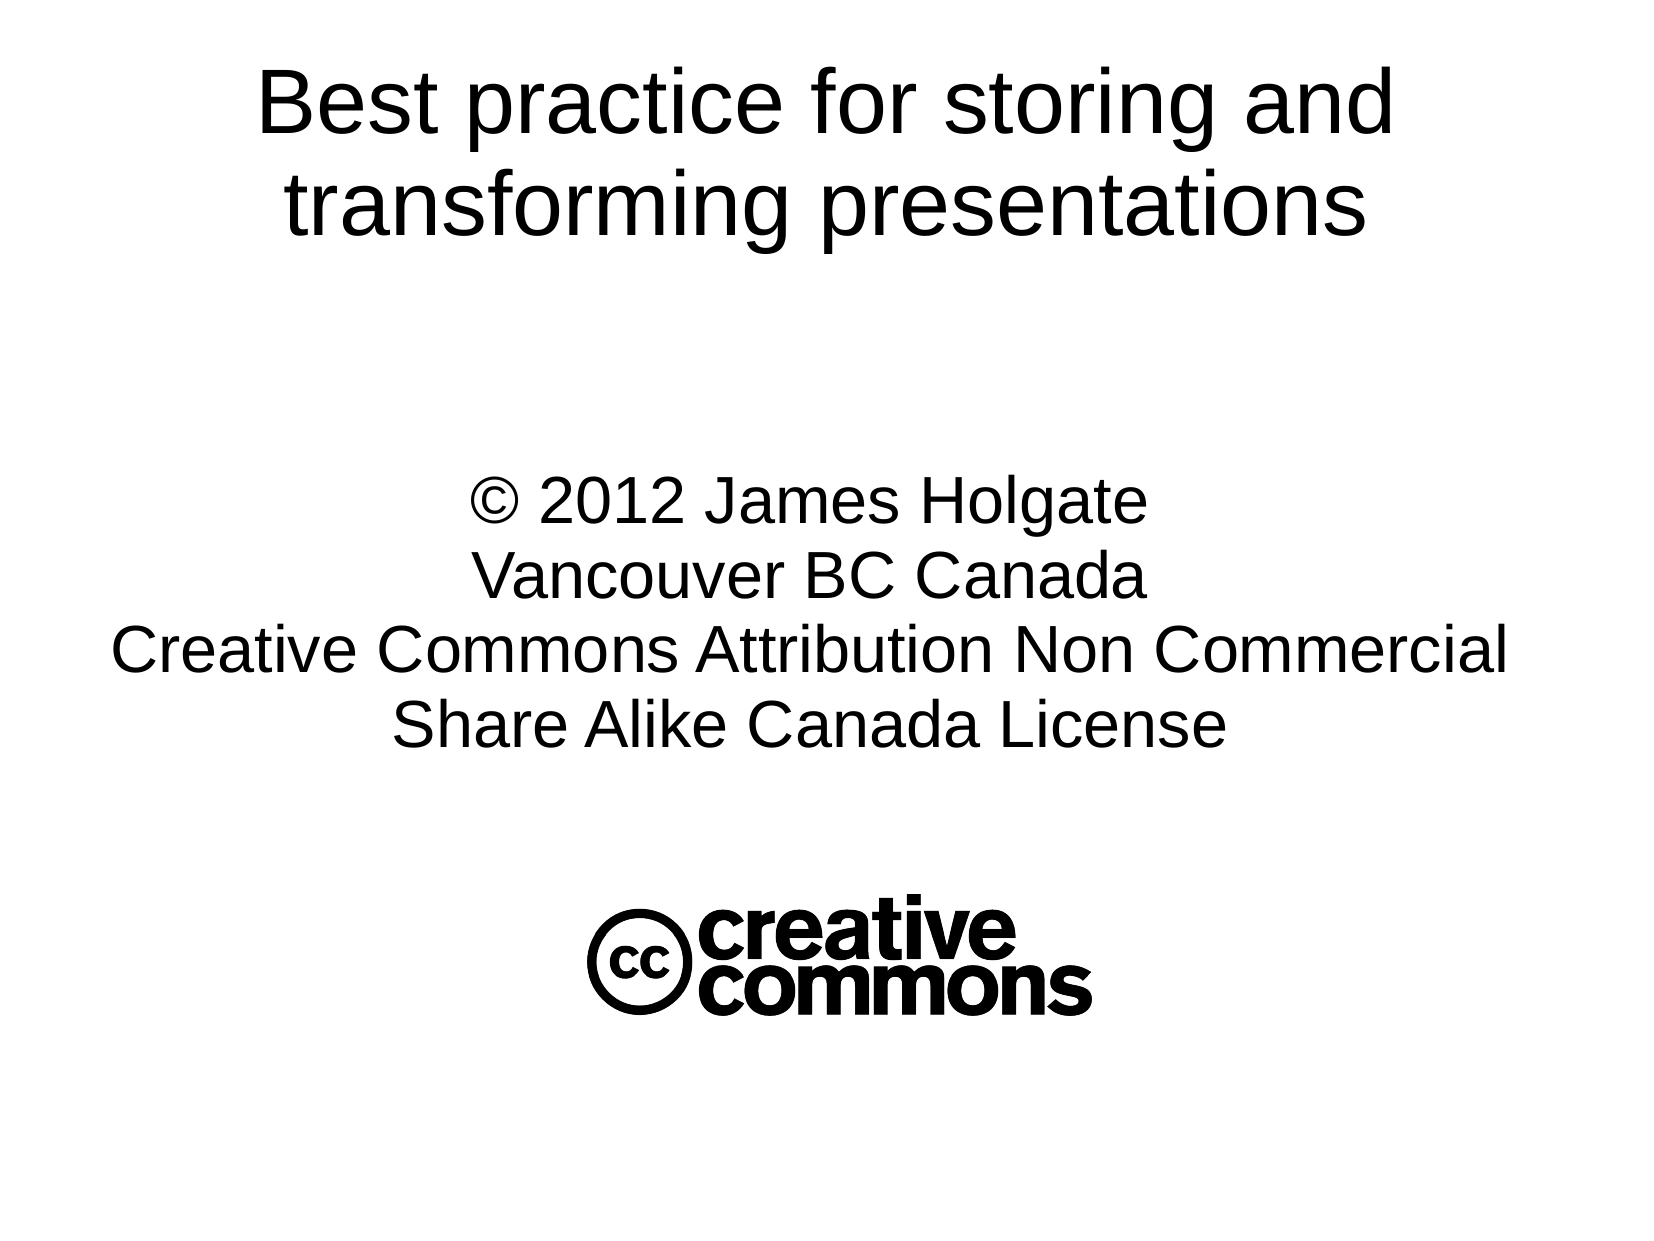

# Best practice for storing and transforming presentations
© 2012 James Holgate
Vancouver BC Canada
Creative Commons Attribution Non Commercial Share Alike Canada License